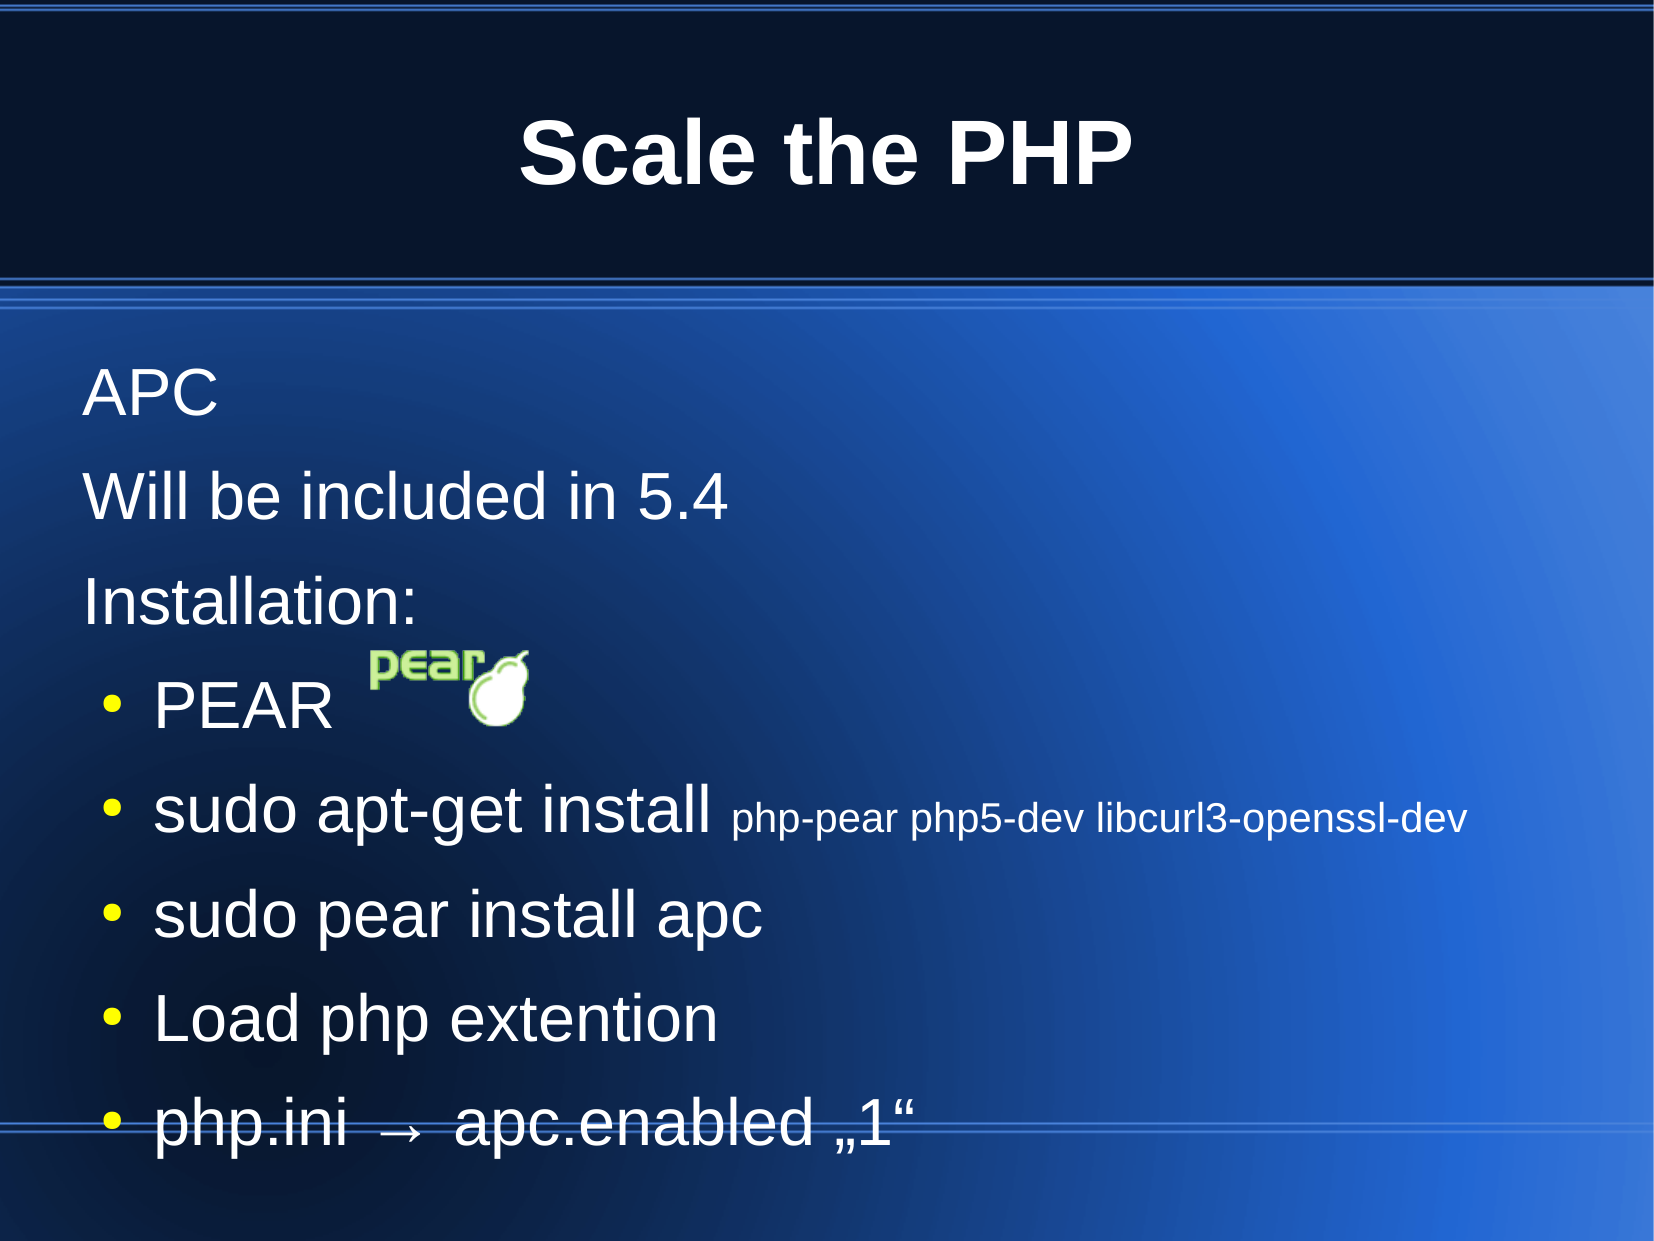

# Scale the PHP
APC
Will be included in 5.4
Installation:
PEAR
sudo apt-get install php-pear php5-dev libcurl3-openssl-dev
sudo pear install apc
Load php extention
php.ini → apc.enabled „1“